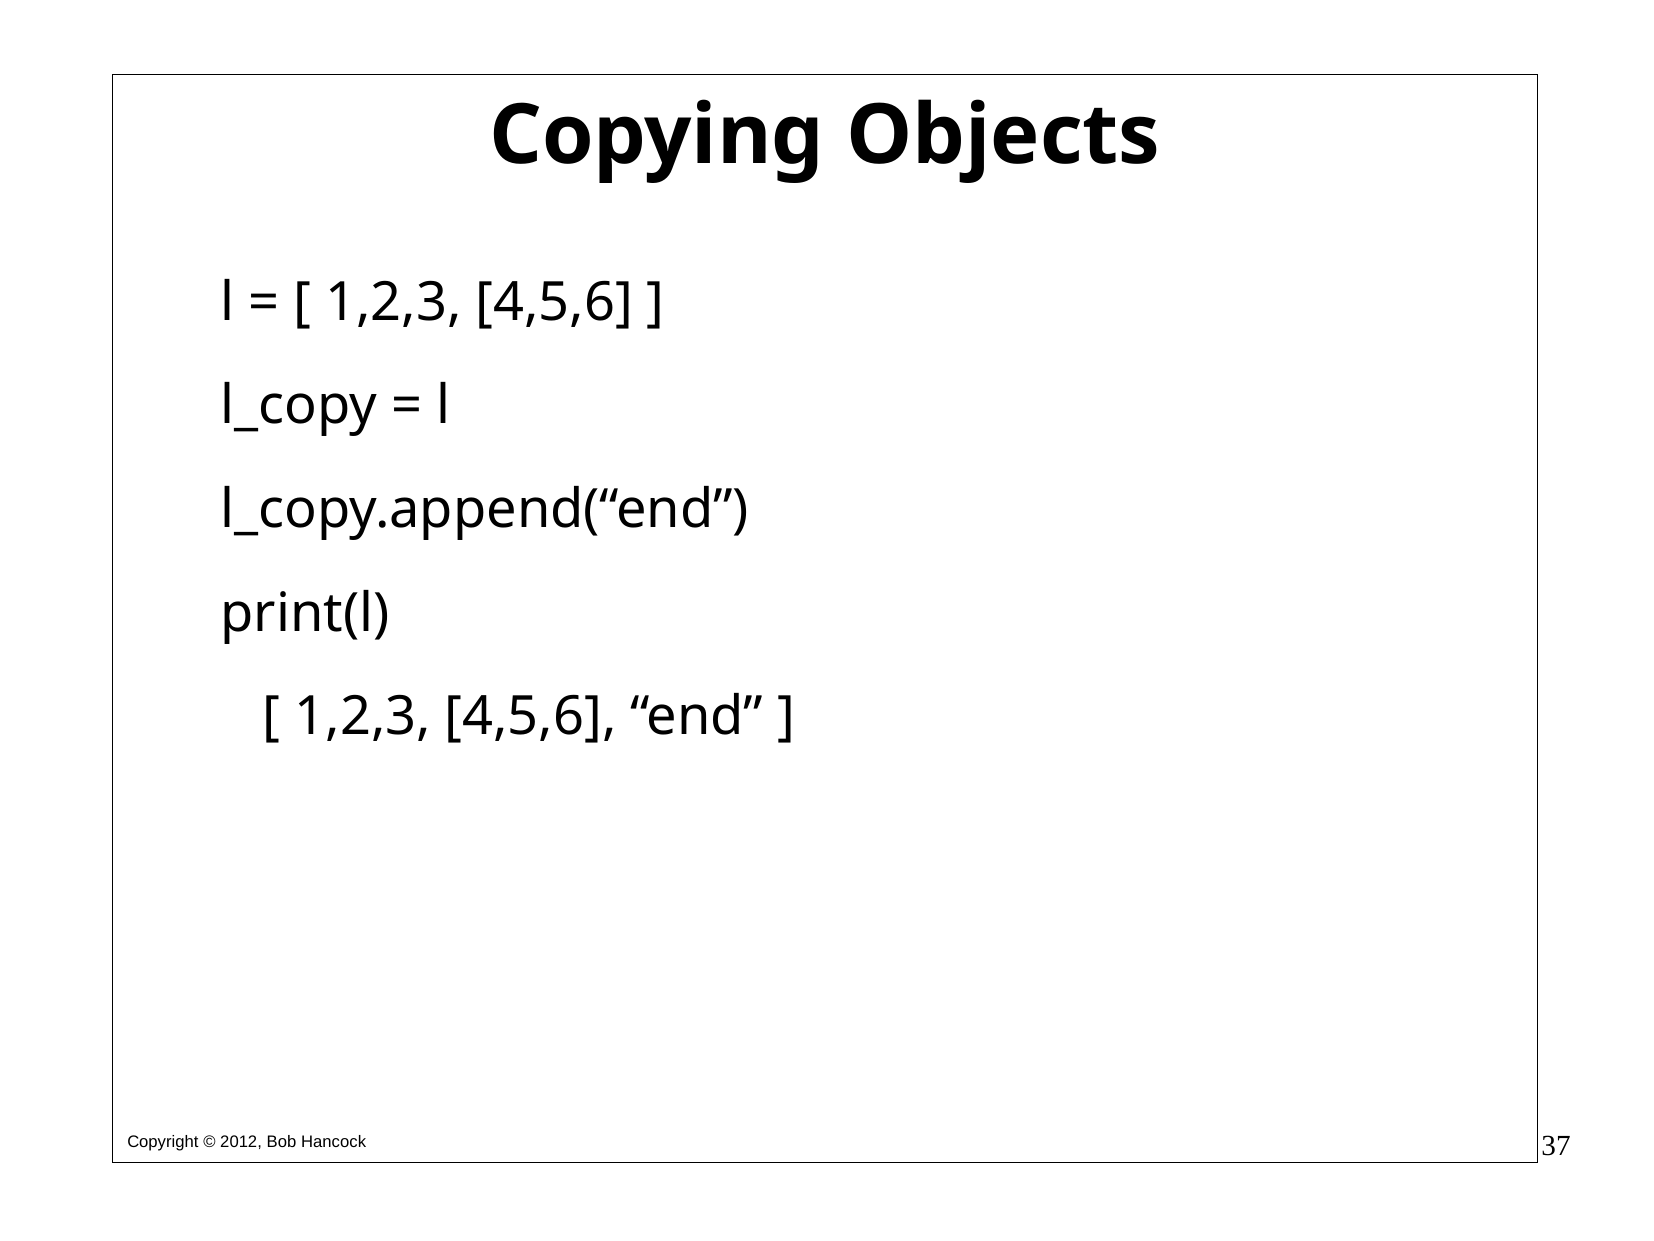

# Copying Objects
l = [ 1,2,3, [4,5,6] ]
l_copy = l
l_copy.append(“end”)
print(l)
 [ 1,2,3, [4,5,6], “end” ]
Copyright © 2012, Bob Hancock
37